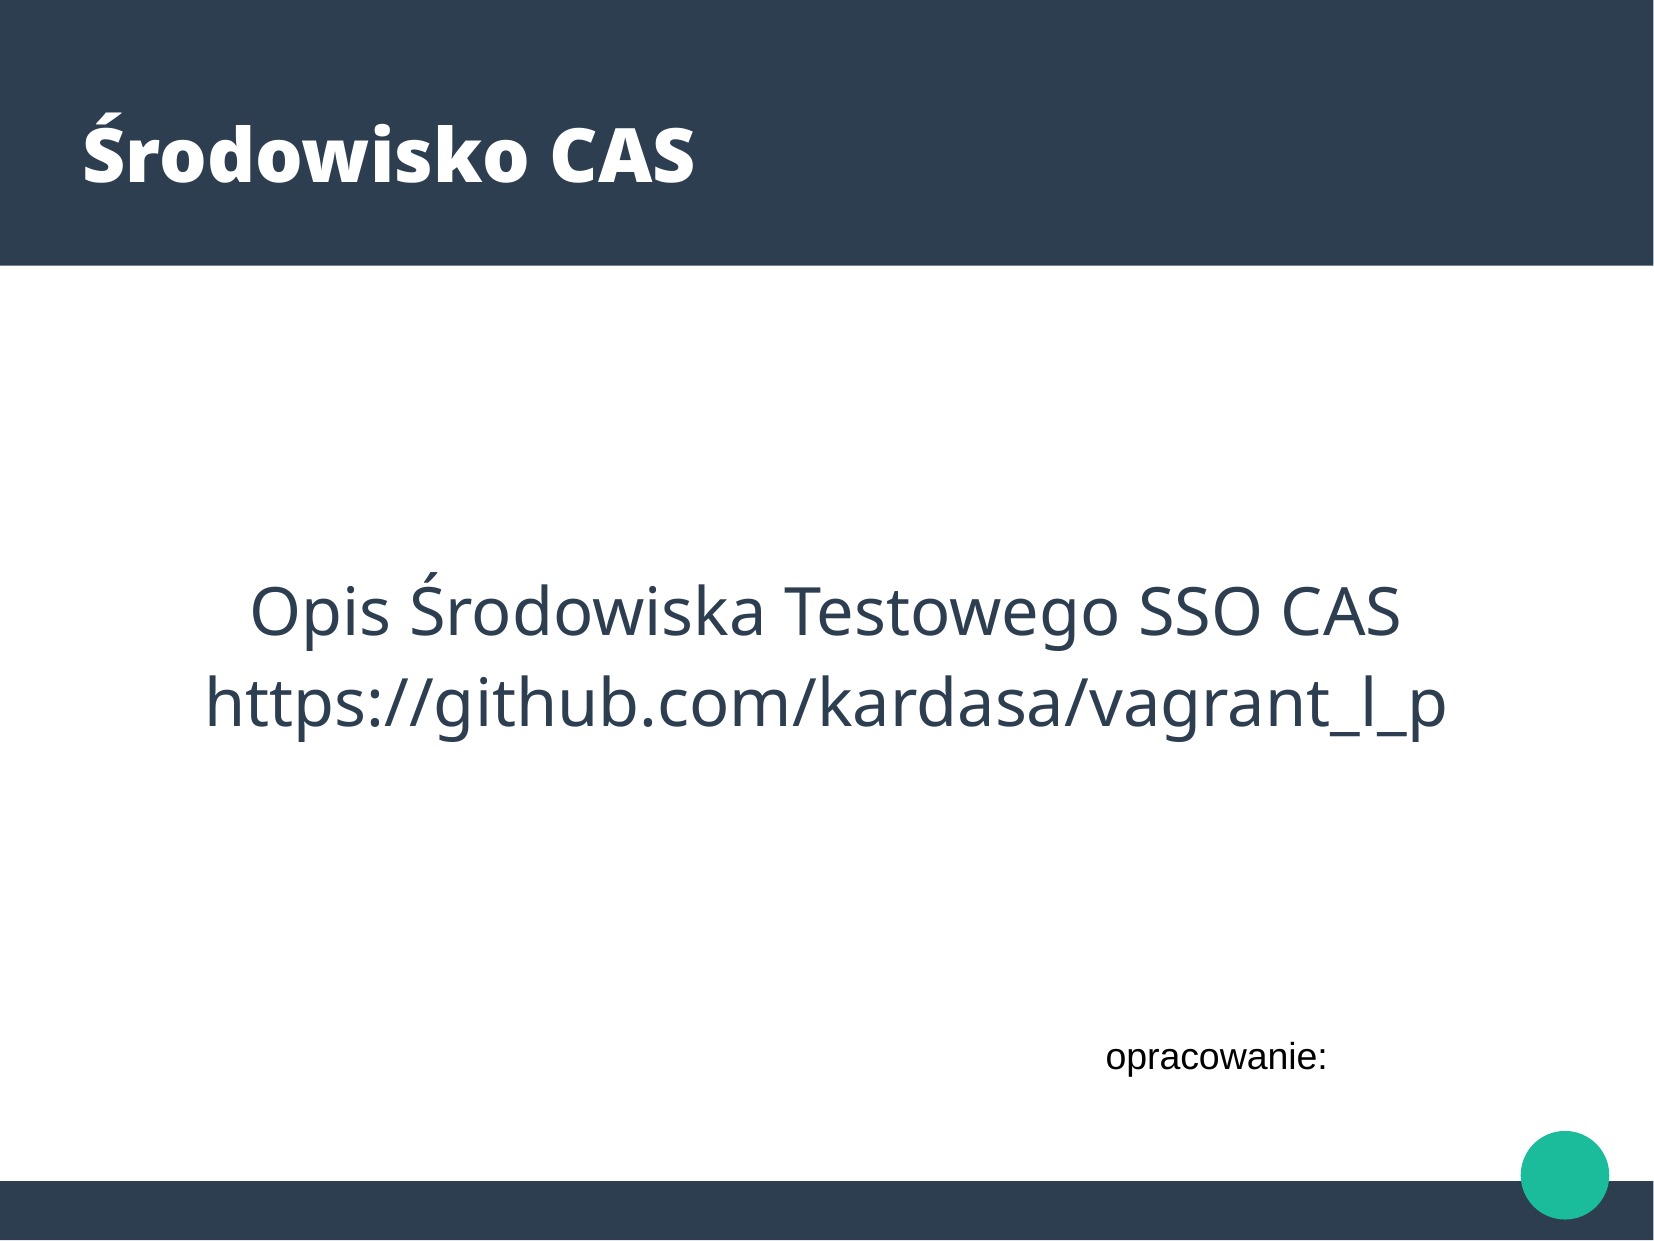

# Środowisko CAS
Opis Środowiska Testowego SSO CAS
https://github.com/kardasa/vagrant_l_p
opracowanie: